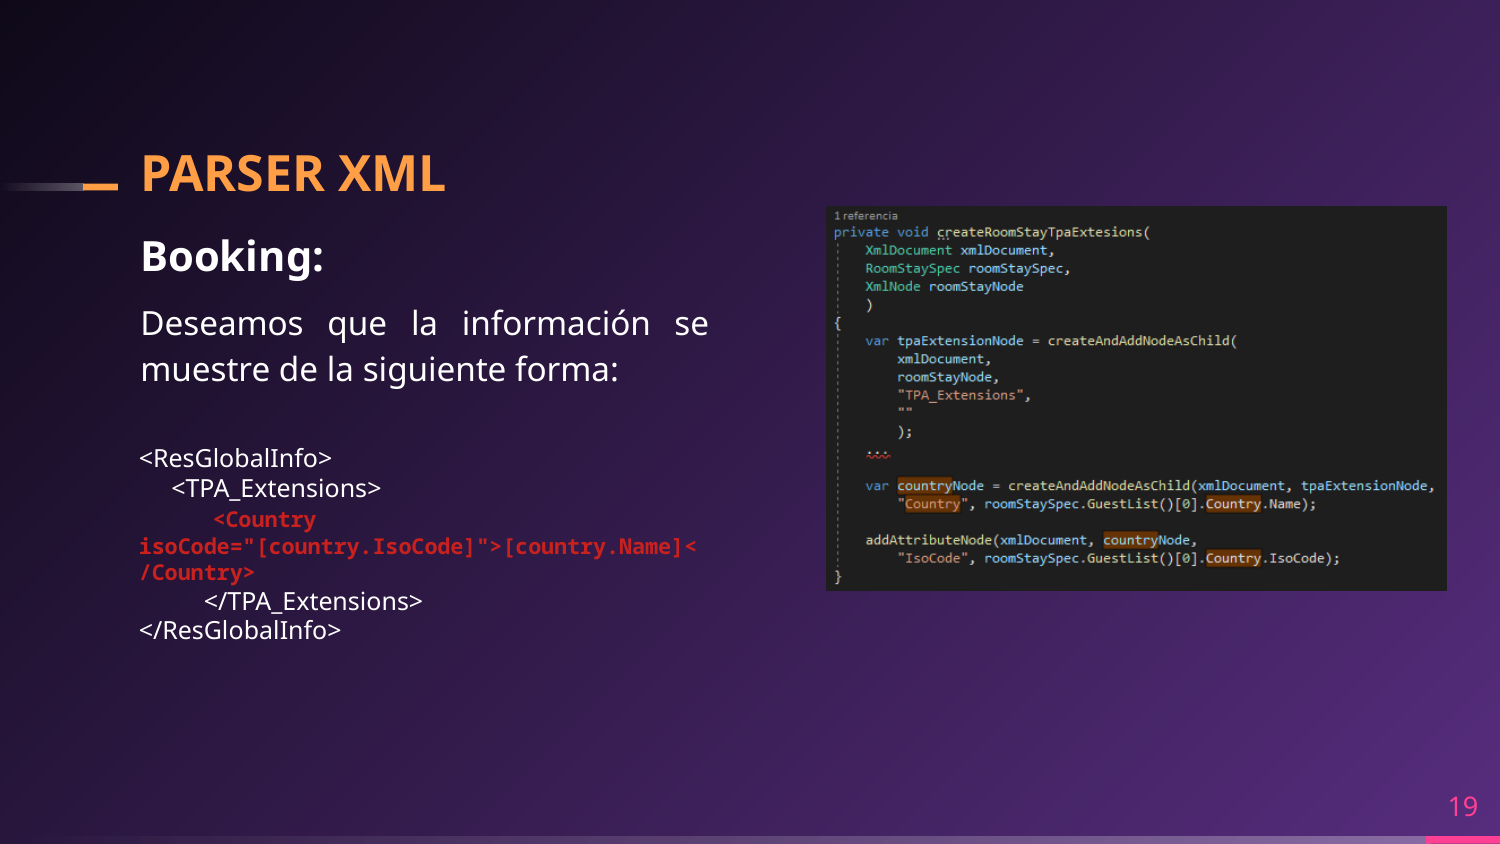

# PARSER XML
Booking:
Deseamos que la información se muestre de la siguiente forma:
<ResGlobalInfo>
 <TPA_Extensions>
	<Country isoCode="[country.IsoCode]">[country.Name]</Country>
 </TPA_Extensions>
</ResGlobalInfo>